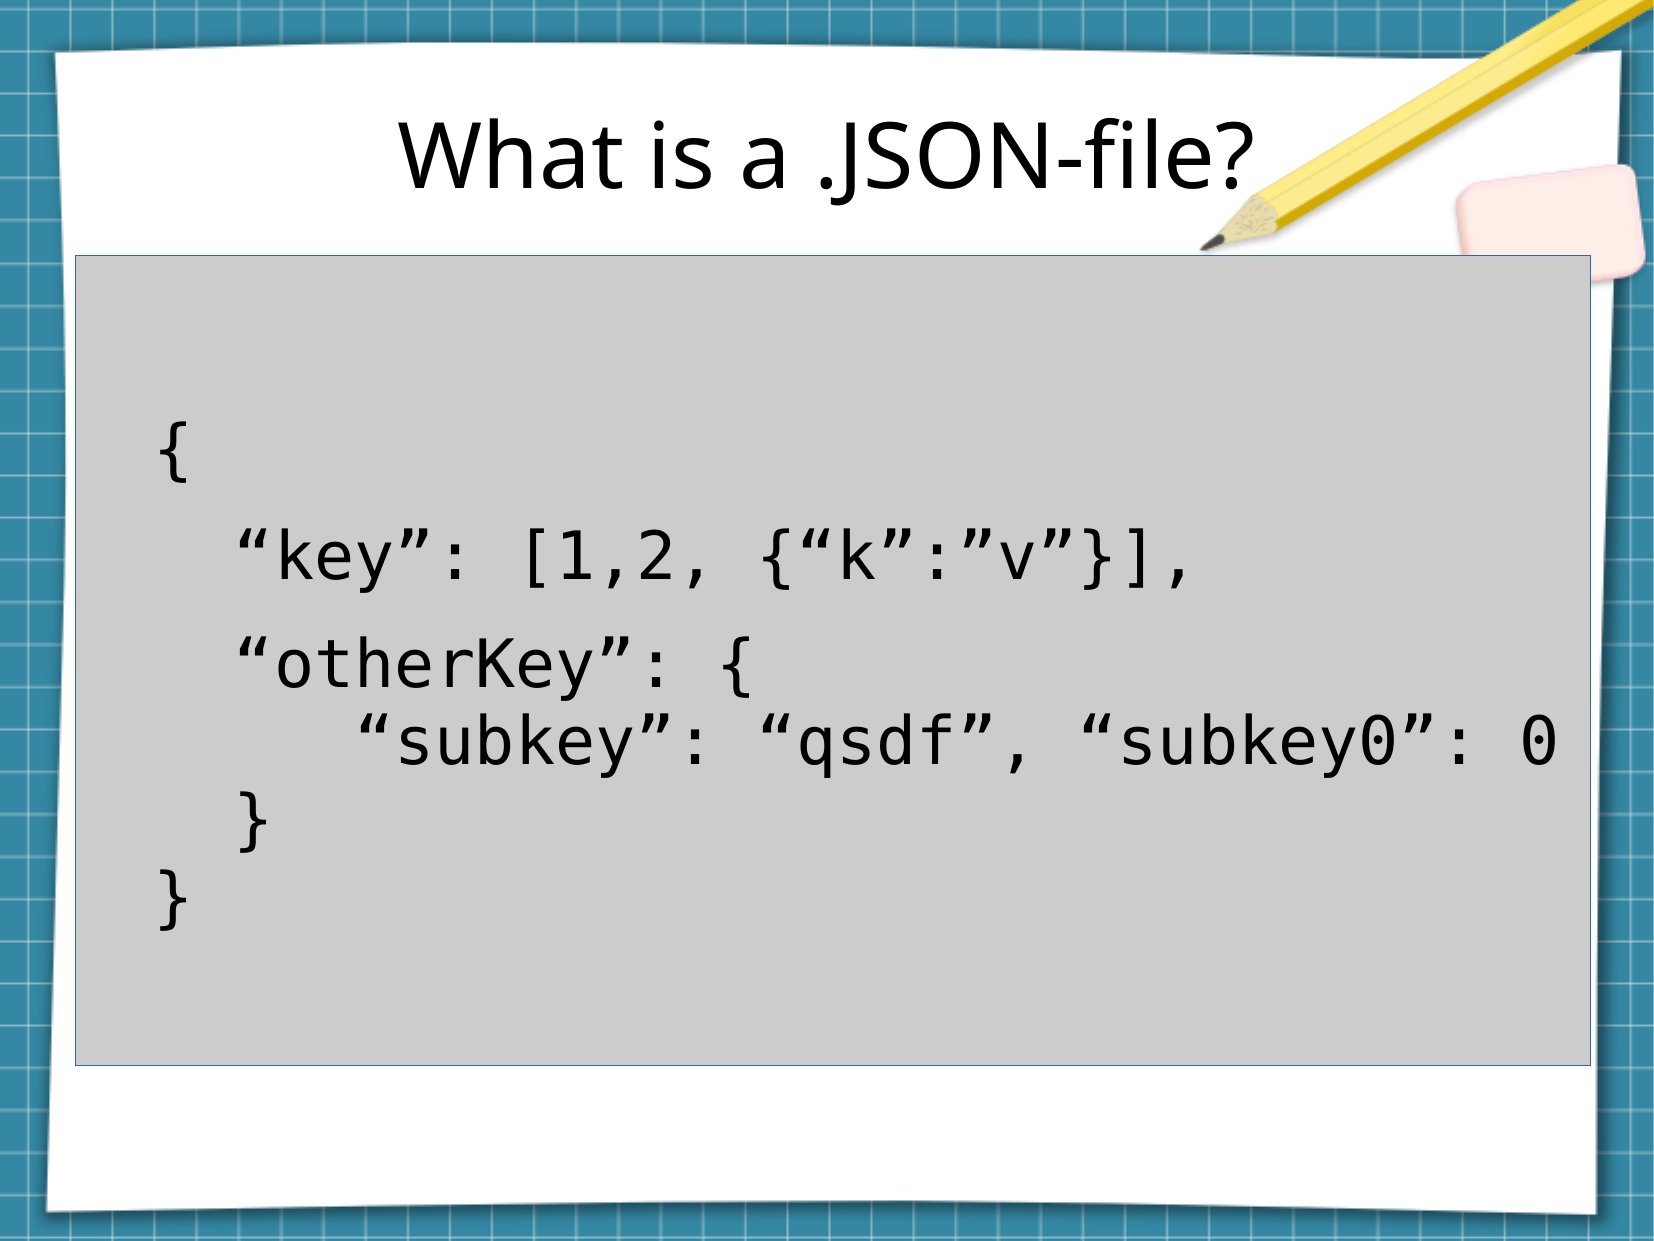

# What is a .JSON-file?
{
 “key”: [1,2, {“k”:”v”}],
 “otherKey”: {
 “subkey”: “qsdf”, “subkey0”: 0
 }
}